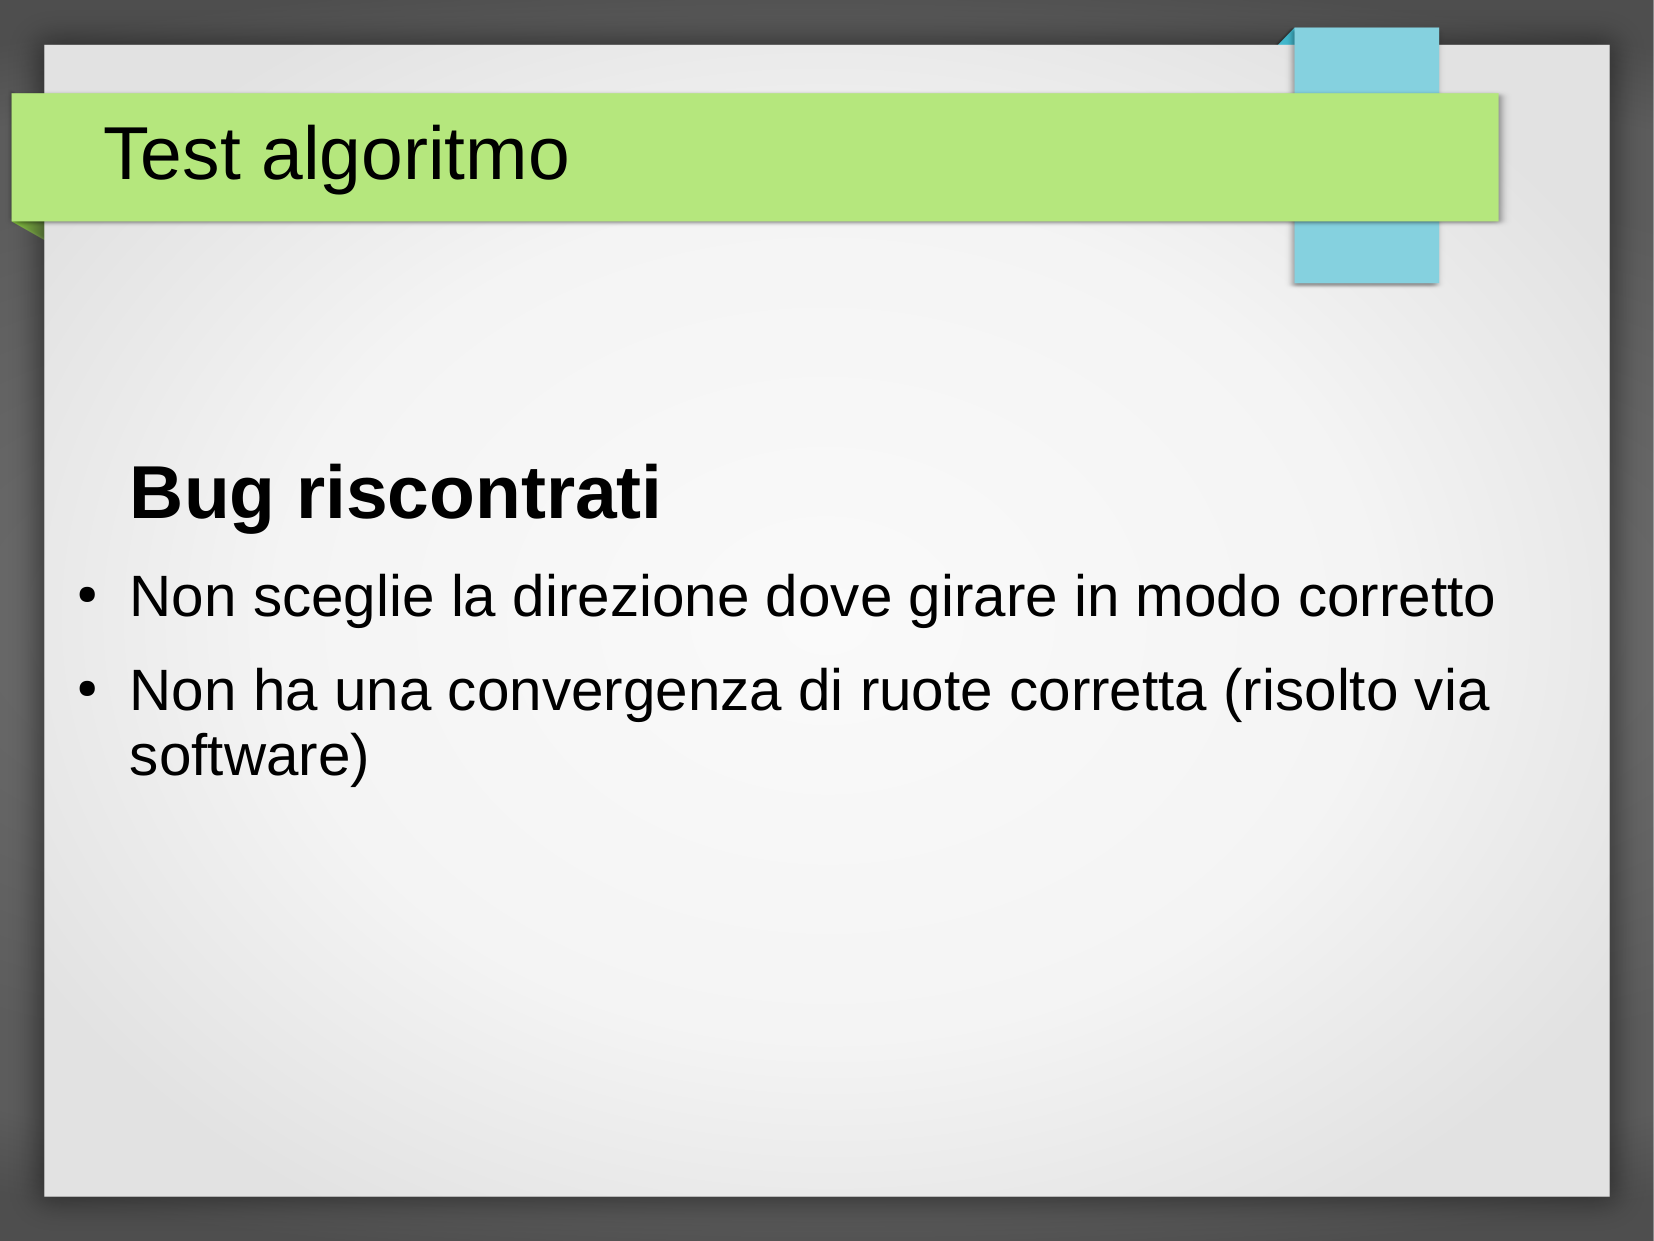

# Test algoritmo
Bug riscontrati
Non sceglie la direzione dove girare in modo corretto
Non ha una convergenza di ruote corretta (risolto via software)